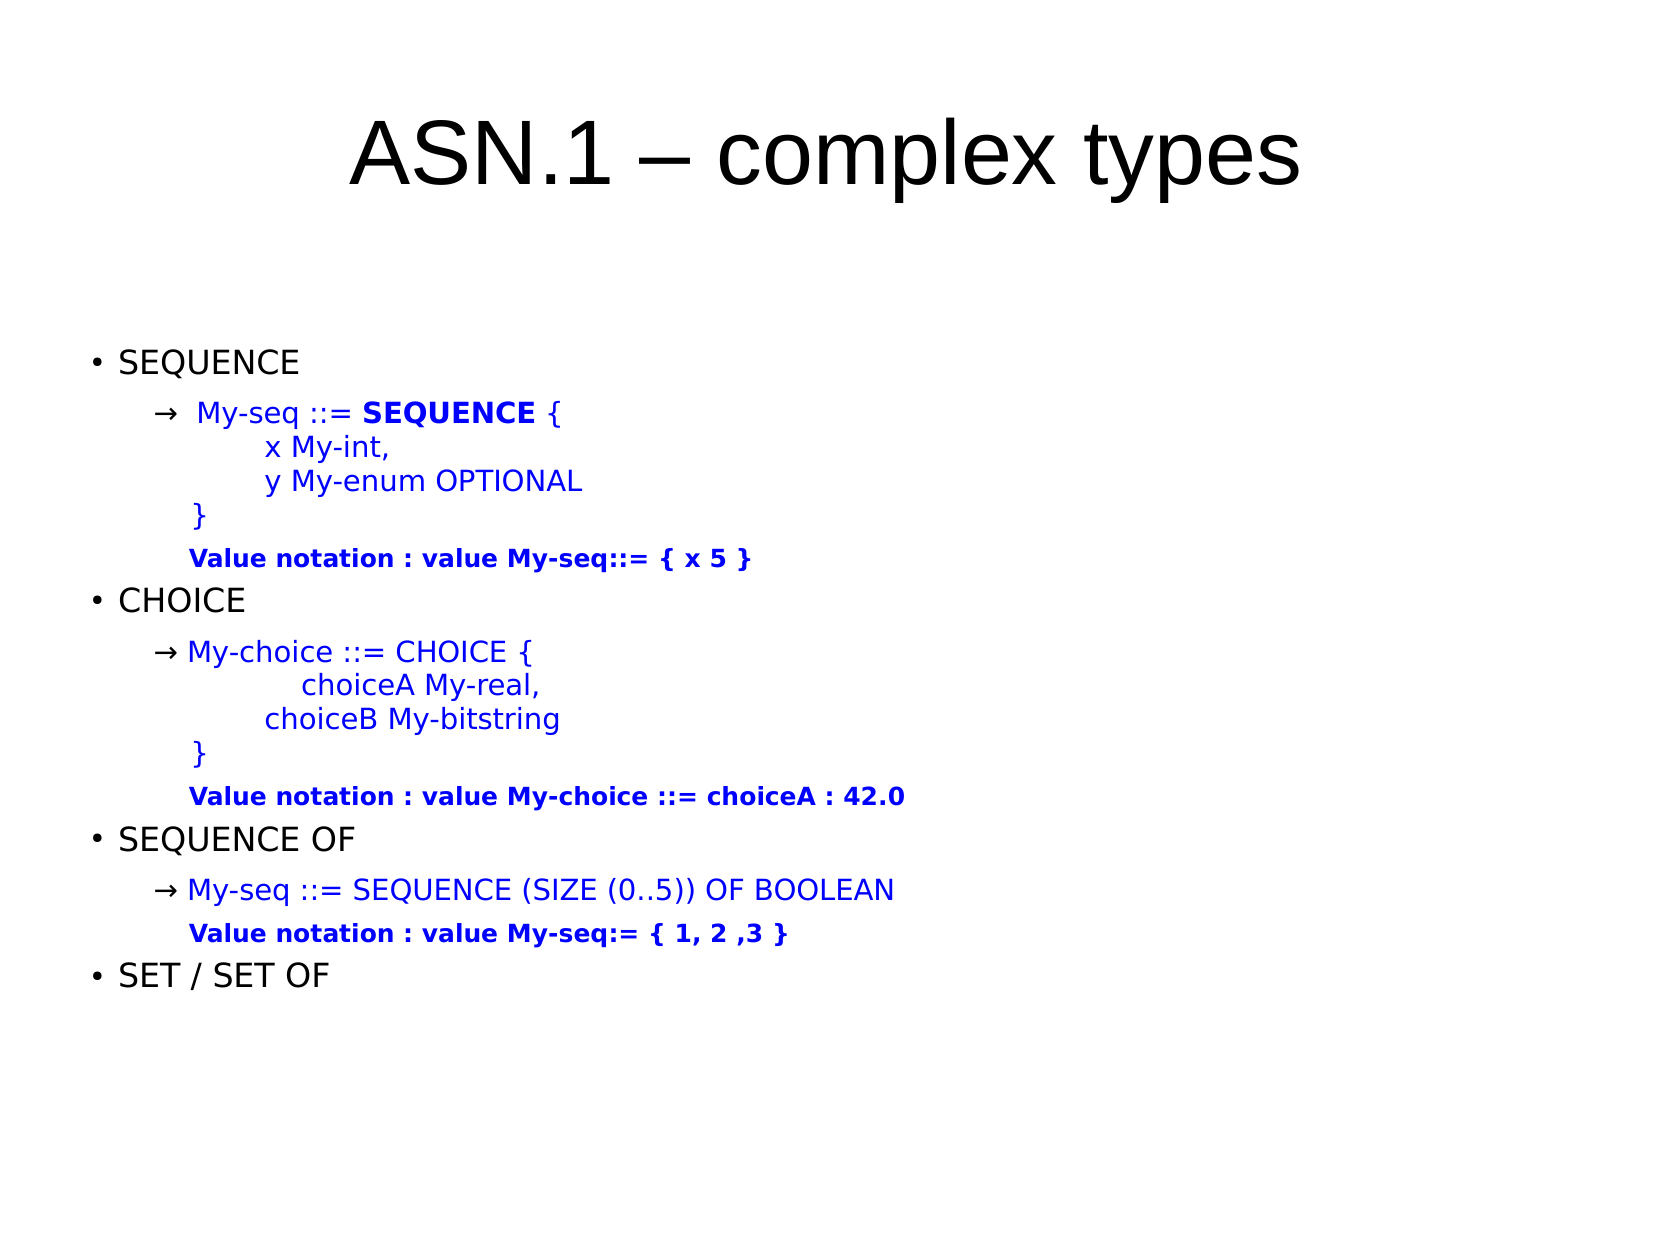

# ASN.1 – complex types
SEQUENCE
→ My-seq ::= SEQUENCE {
		 x My-int,
		 y My-enum OPTIONAL
	}
Value notation : value My-seq::= { x 5 }
CHOICE
→ My-choice ::= CHOICE {
			 choiceA My-real,
		 choiceB My-bitstring
	}
Value notation : value My-choice ::= choiceA : 42.0
SEQUENCE OF
→ My-seq ::= SEQUENCE (SIZE (0..5)) OF BOOLEAN
Value notation : value My-seq:= { 1, 2 ,3 }
SET / SET OF